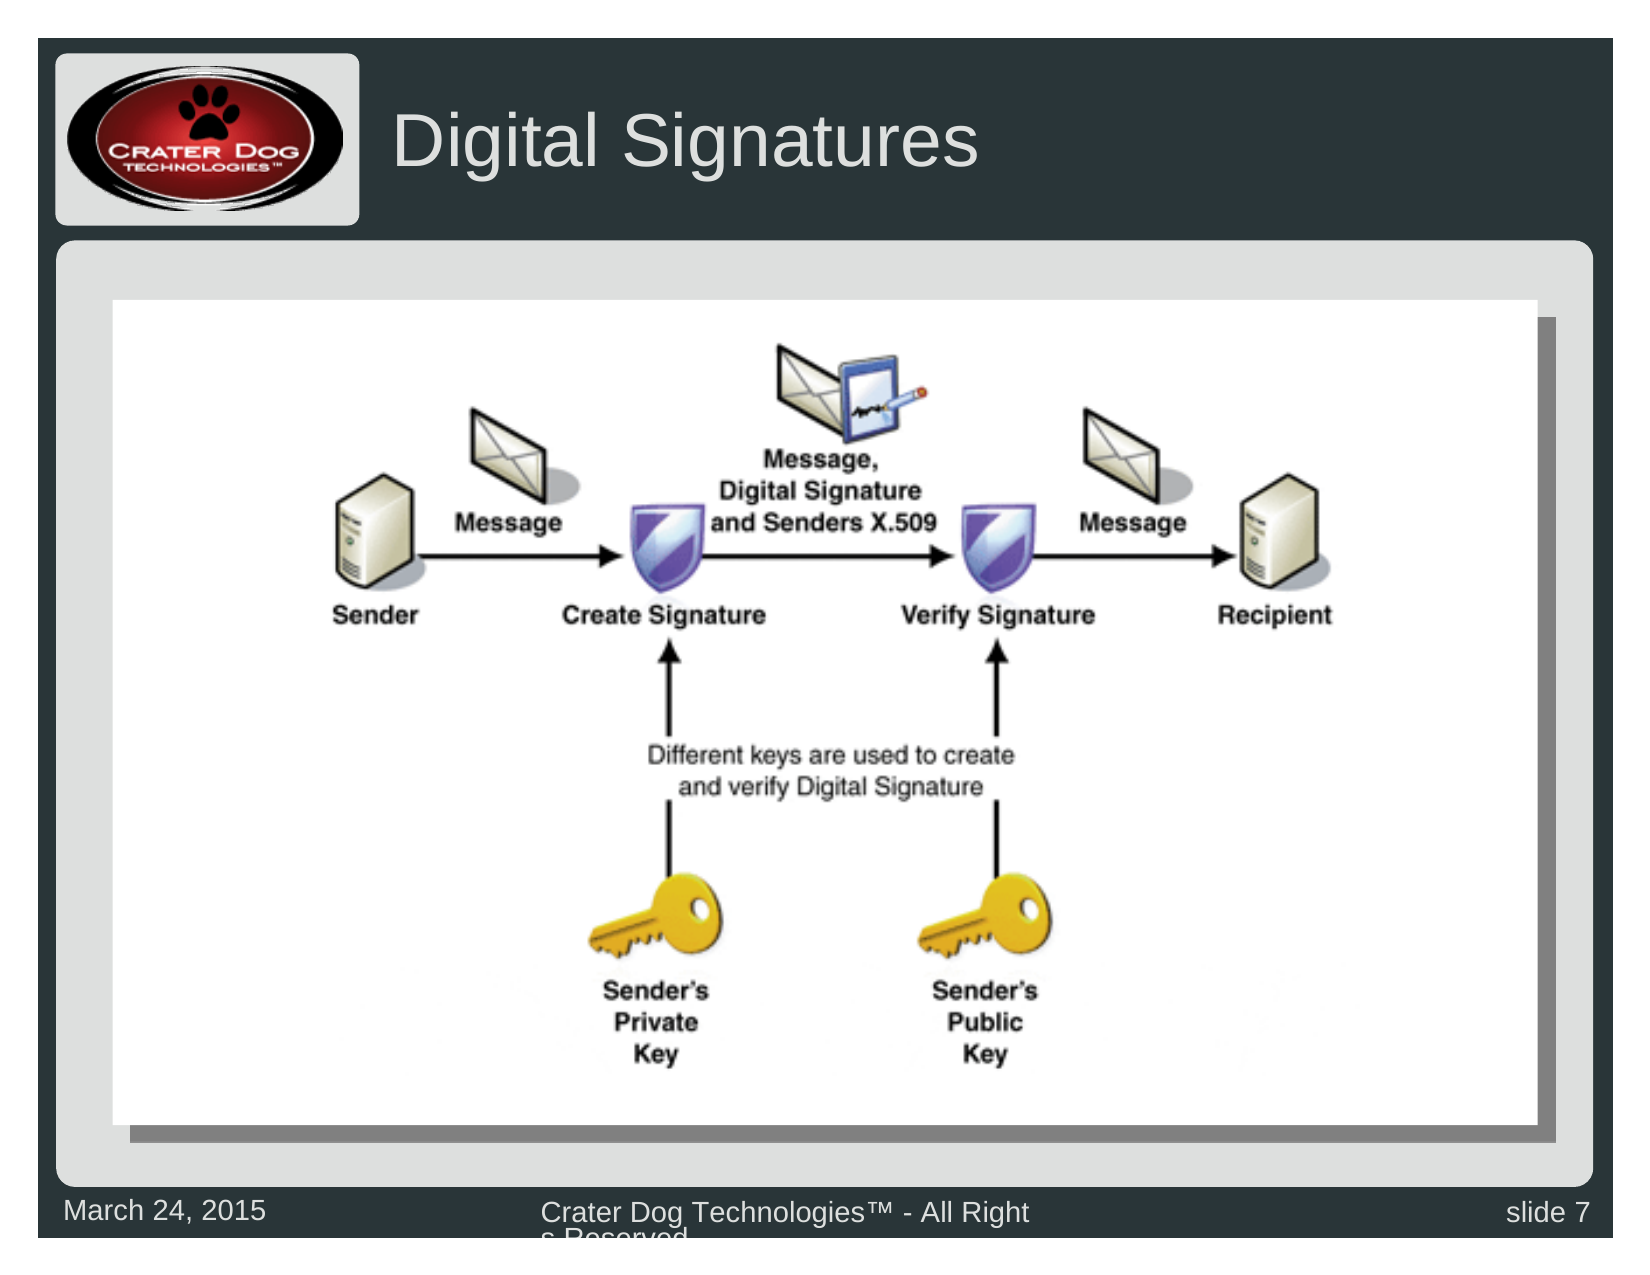

# Digital Signatures
Crater Dog Technologies™ - All Rights Reserved
7